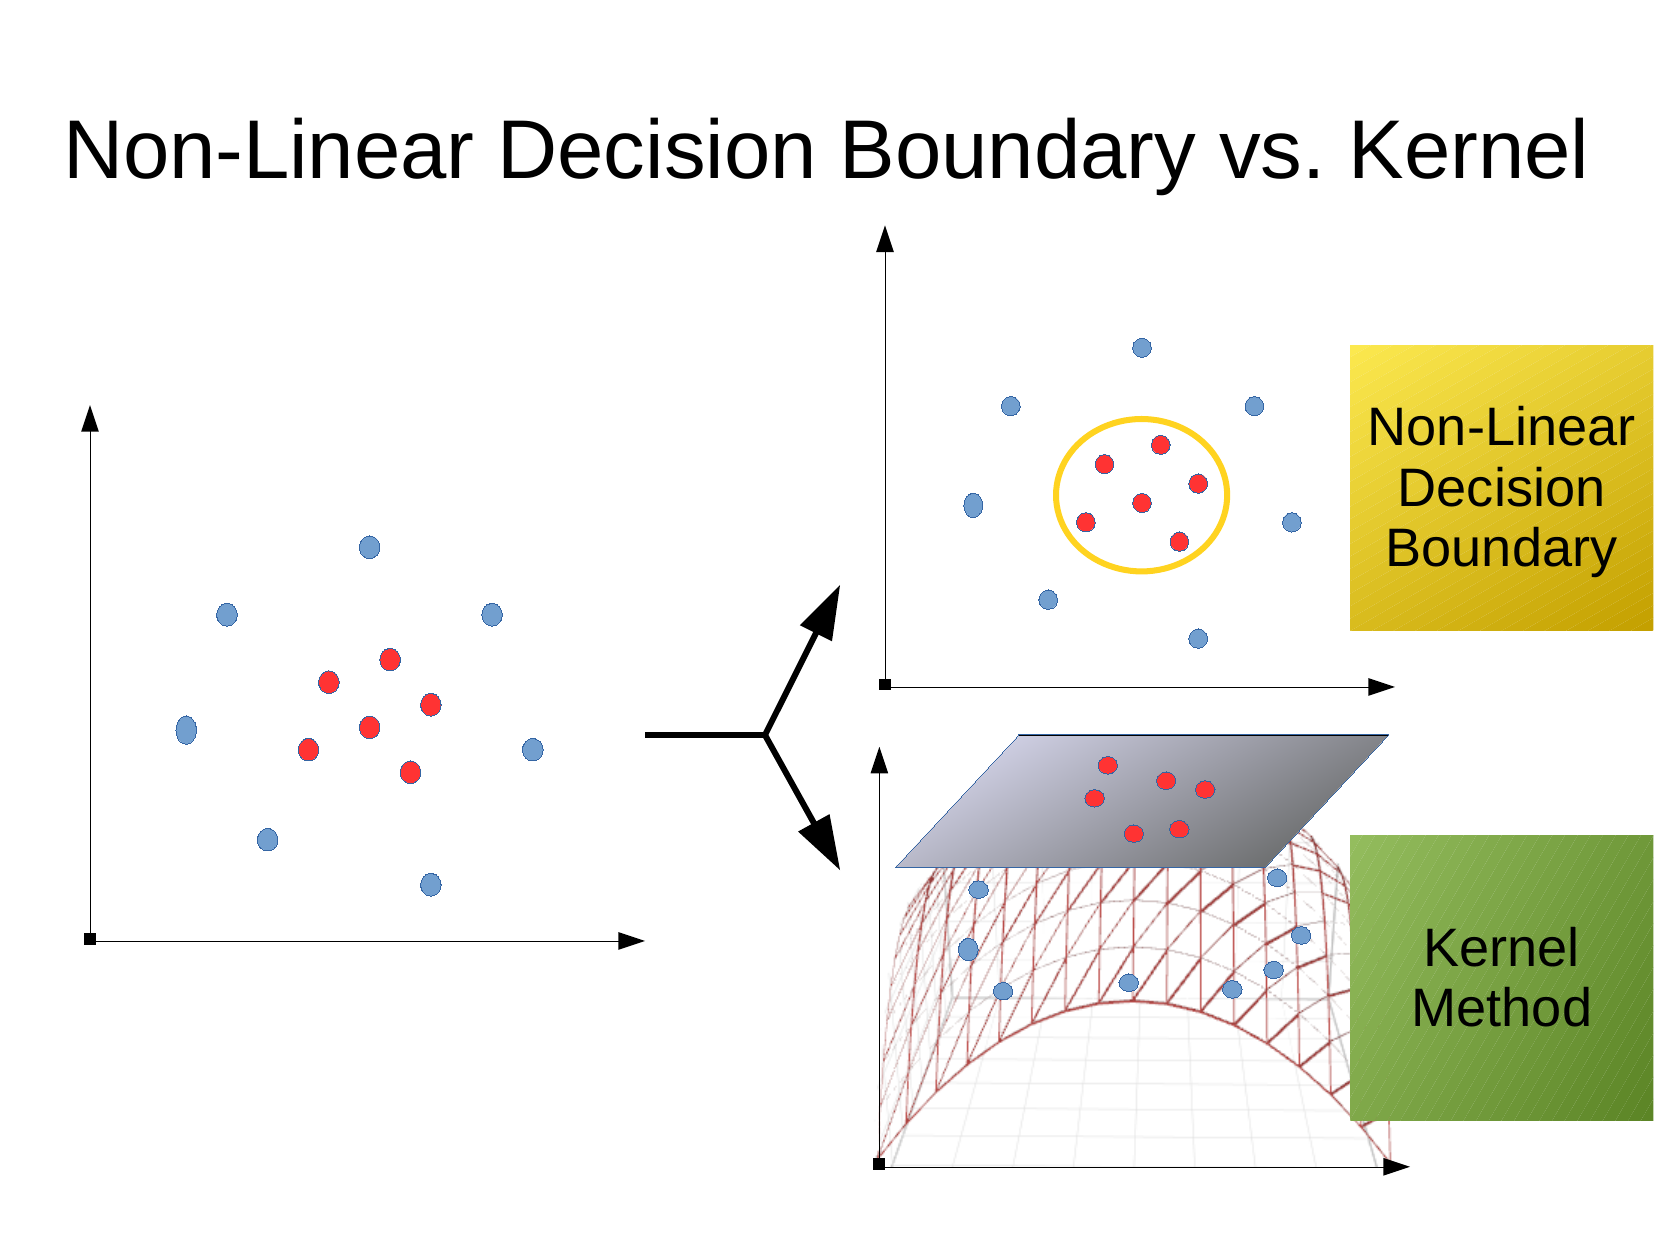

# Non-Linear Decision Boundary vs. Kernel
Non-Linear
Decision
Boundary
Kernel
Method